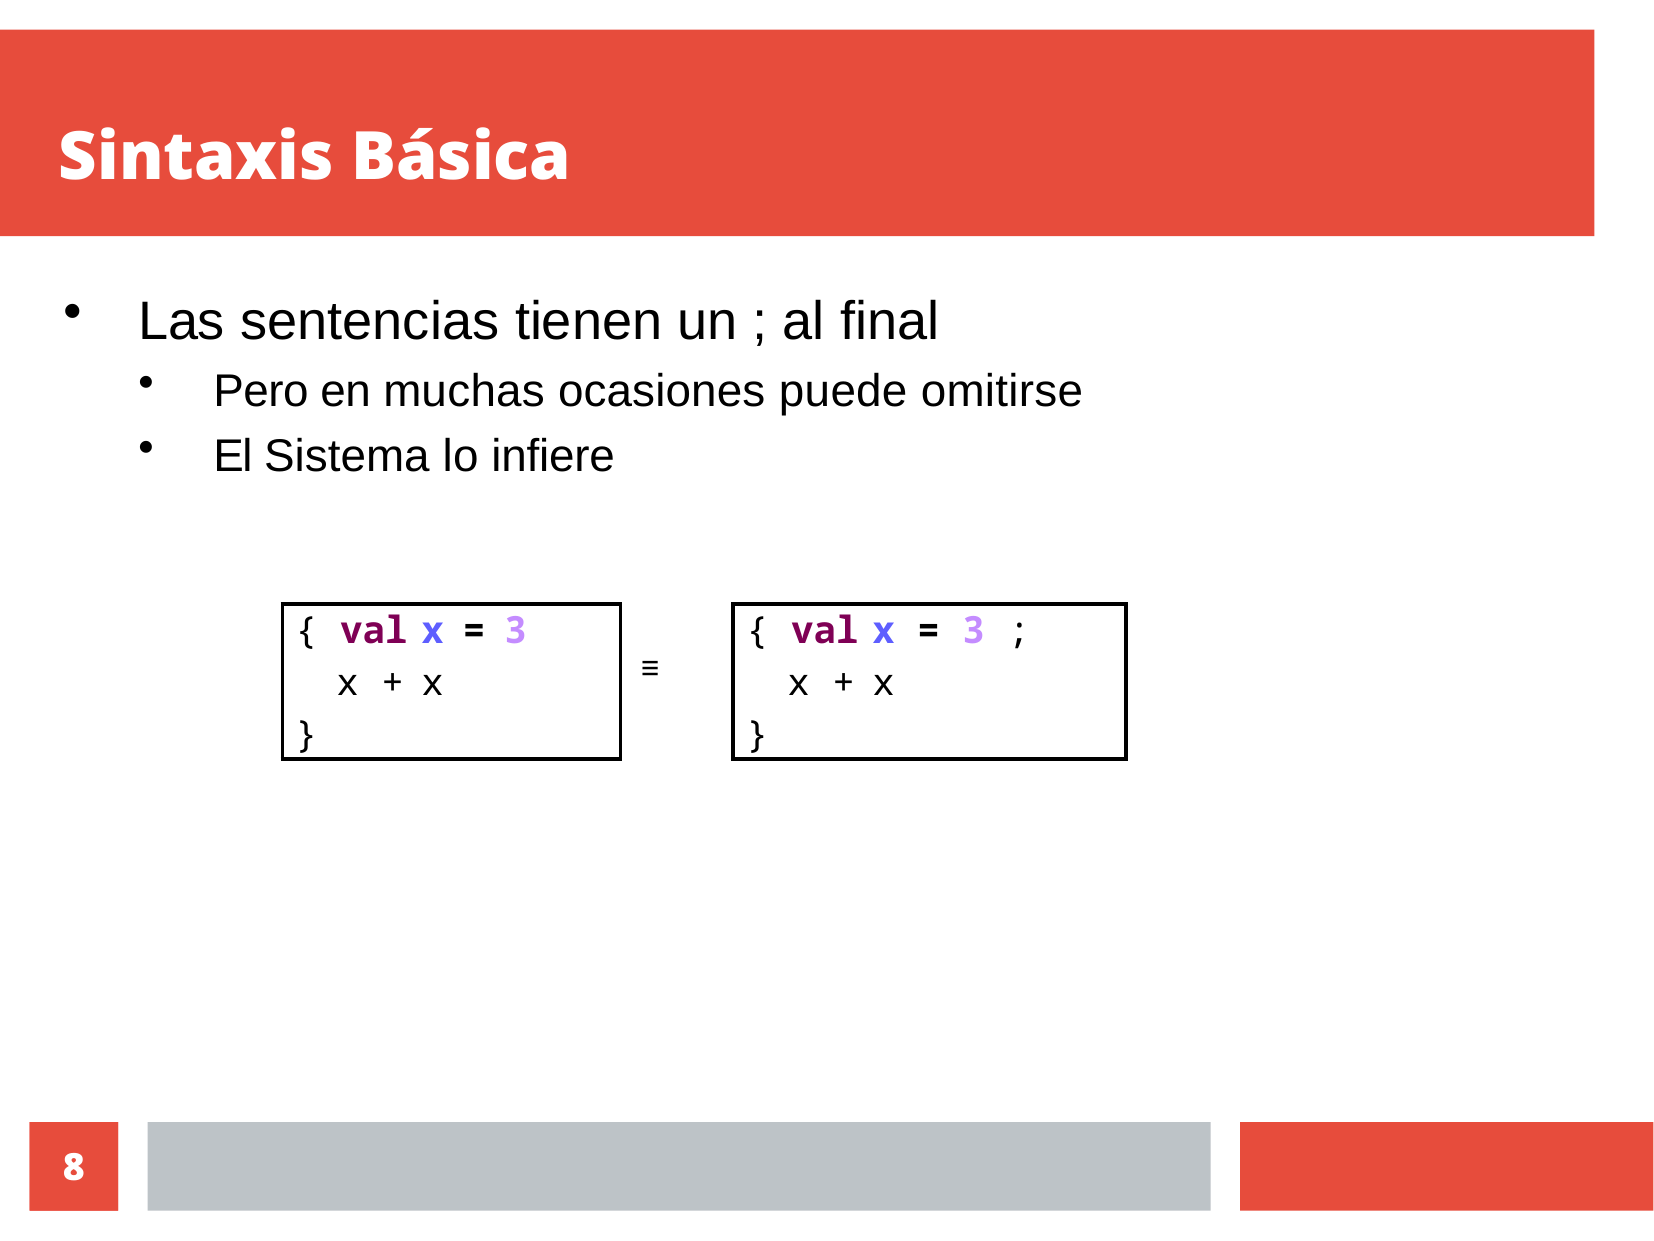

# Sintaxis Básica
Las sentencias tienen un ; al final
Pero en muchas ocasiones puede omitirse
El Sistema lo infiere
| { val x + | x x | = | 3 | ≡ | { val x + | x = 3 ; x |
| --- | --- | --- | --- | --- | --- | --- |
| } | | | | | } | |
8